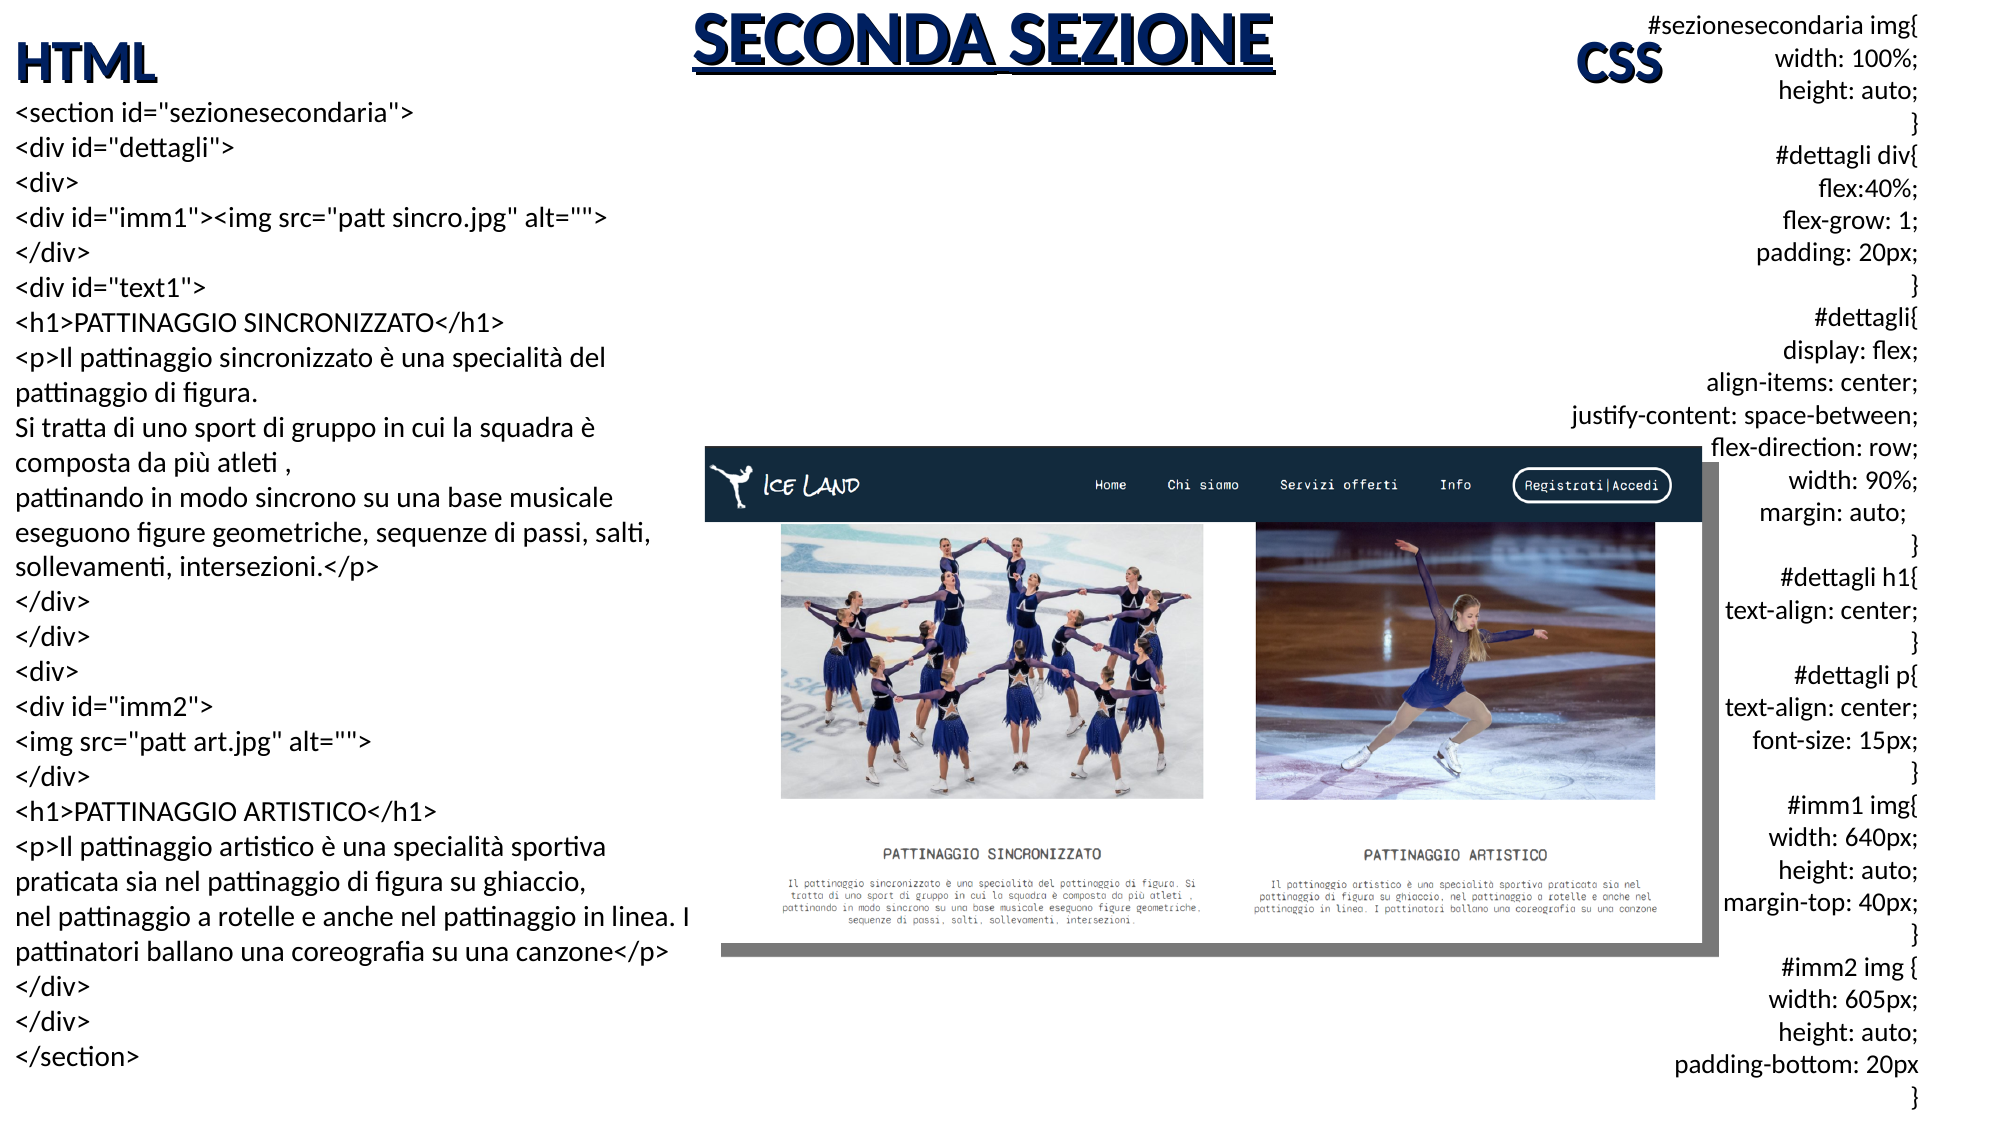

#sezionesecondaria img{
 width: 100%;
 height: auto;
}
#dettagli div{
 flex:40%;
 flex-grow: 1;
 padding: 20px;
}
#dettagli{
 display: flex;
 align-items: center;
 justify-content: space-between;
 flex-direction: row;
 width: 90%;
 margin: auto;
}
#dettagli h1{
 text-align: center;
}
#dettagli p{
 text-align: center;
 font-size: 15px;
}
#imm1 img{
width: 640px;
height: auto;
margin-top: 40px;
}
#imm2 img {
 width: 605px;
 height: auto;
 padding-bottom: 20px
}
SECONDA SEZIONE
HTML
CSS
<section id="sezionesecondaria">
<div id="dettagli">
<div>
<div id="imm1"><img src="patt sincro.jpg" alt="">
</div>
<div id="text1">
<h1>PATTINAGGIO SINCRONIZZATO</h1>
<p>Il pattinaggio sincronizzato è una specialità del pattinaggio di figura.
Si tratta di uno sport di gruppo in cui la squadra è composta da più atleti ,
pattinando in modo sincrono su una base musicale eseguono figure geometriche, sequenze di passi, salti, sollevamenti, intersezioni.</p>
</div>
</div>
<div>
<div id="imm2">
<img src="patt art.jpg" alt="">
</div>
<h1>PATTINAGGIO ARTISTICO</h1>
<p>Il pattinaggio artistico è una specialità sportiva praticata sia nel pattinaggio di figura su ghiaccio,
nel pattinaggio a rotelle e anche nel pattinaggio in linea. I pattinatori ballano una coreografia su una canzone</p>
</div>
</div>
</section>